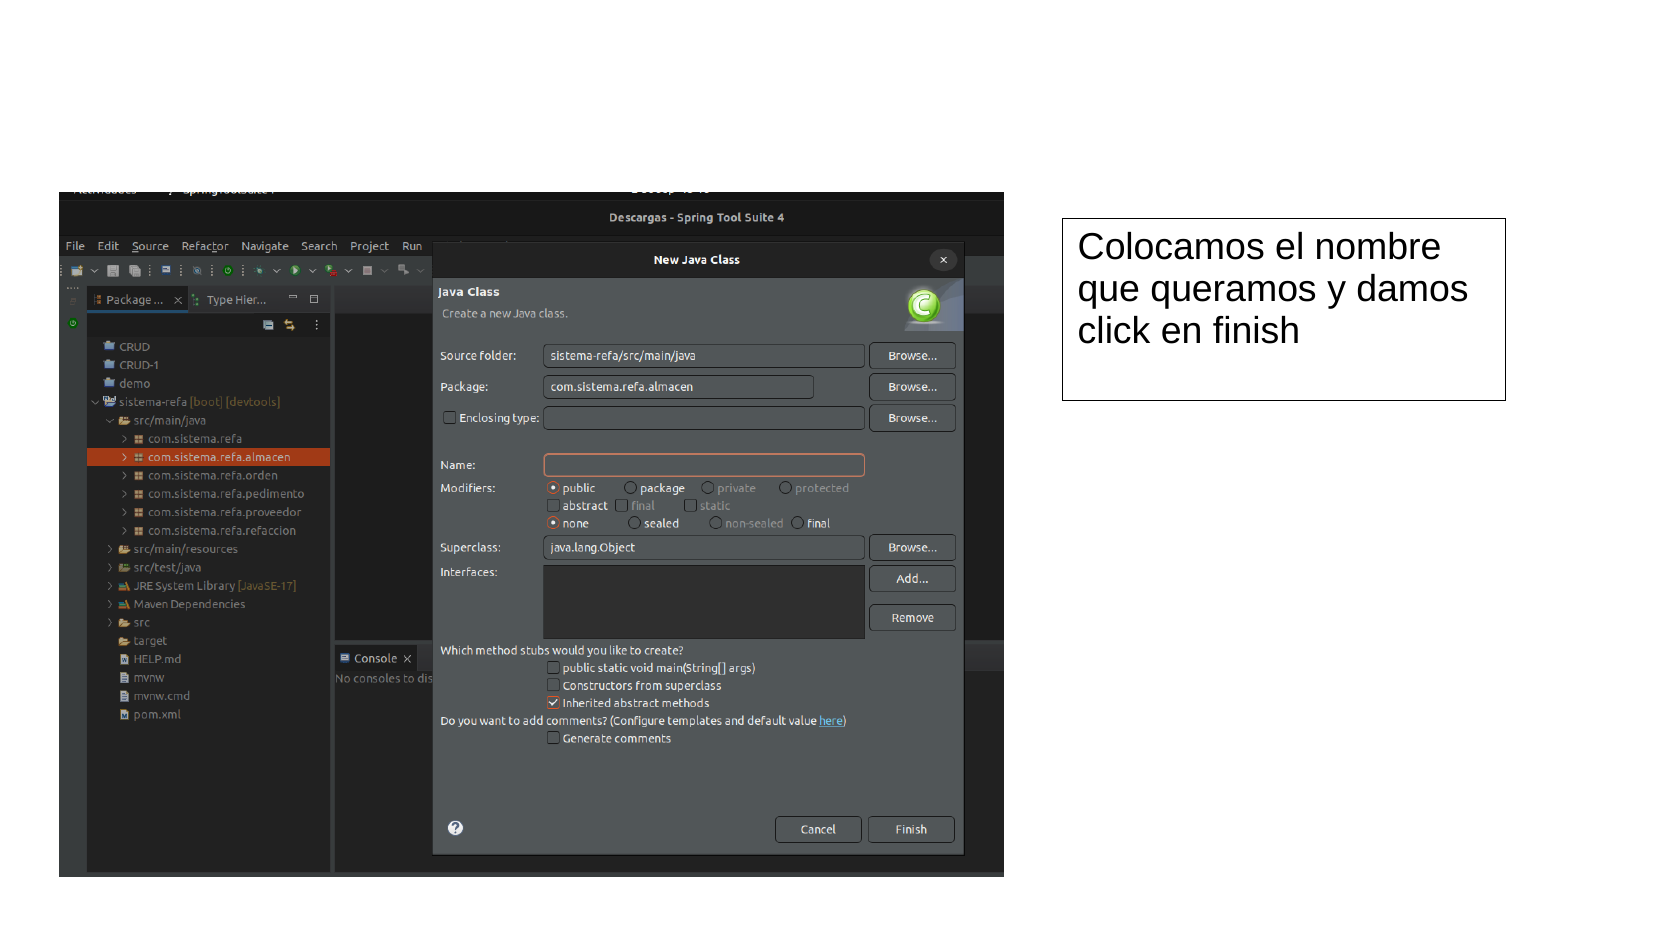

#
Colocamos el nombre que queramos y damos click en finish